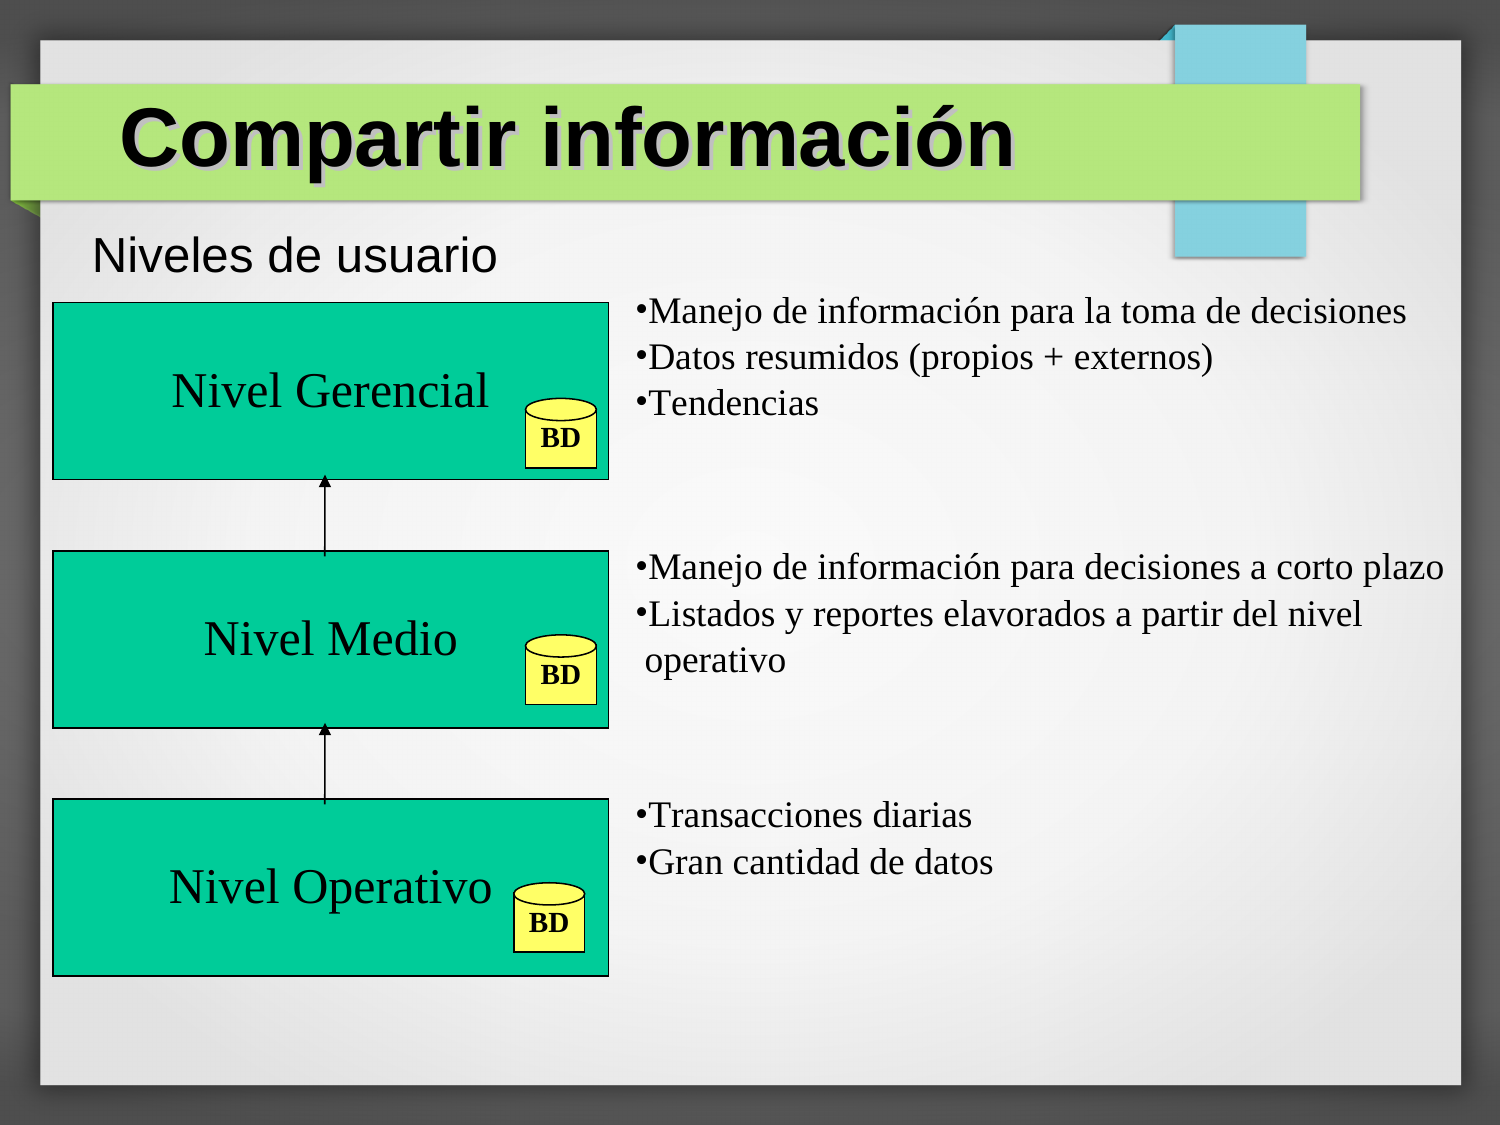

# Compartir información
Niveles de usuario
Manejo de información para la toma de decisiones
Datos resumidos (propios + externos)
Tendencias
Nivel Gerencial
BD
Manejo de información para decisiones a corto plazo
Listados y reportes elavorados a partir del nivel
 operativo
Nivel Medio
BD
Transacciones diarias
Gran cantidad de datos
Nivel Operativo
BD